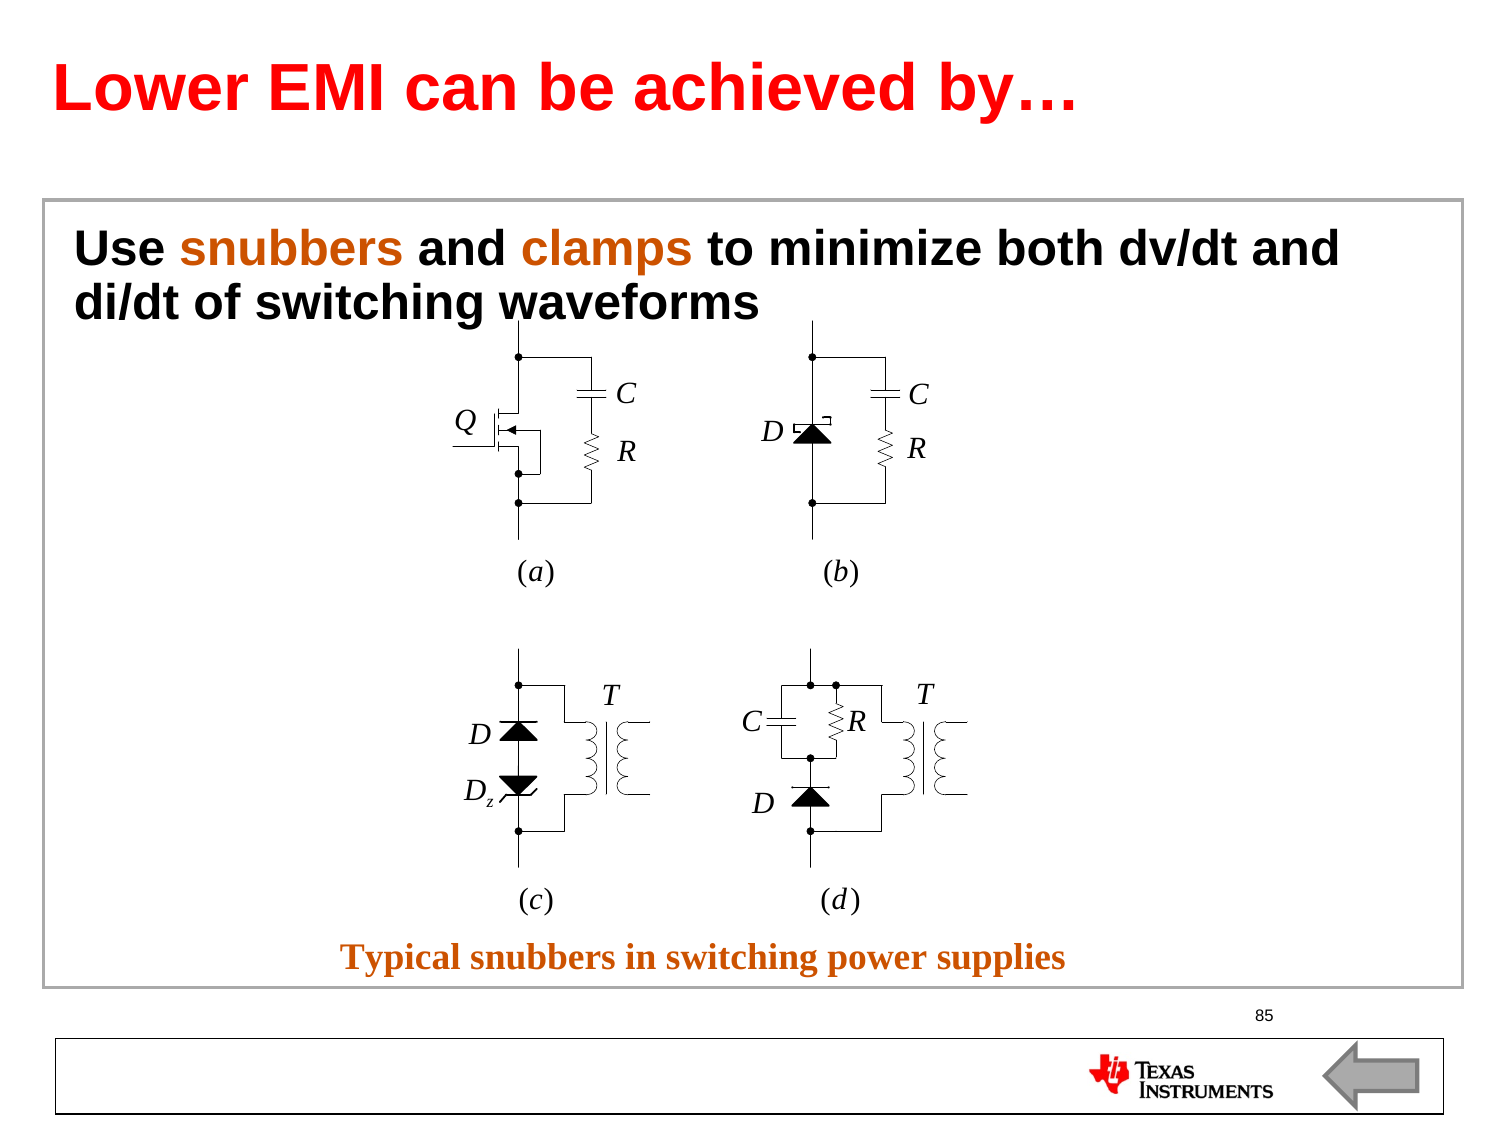

# Lower EMI can be achieved by…
Use snubbers and clamps to minimize both dv/dt and di/dt of switching waveforms
Typical snubbers in switching power supplies